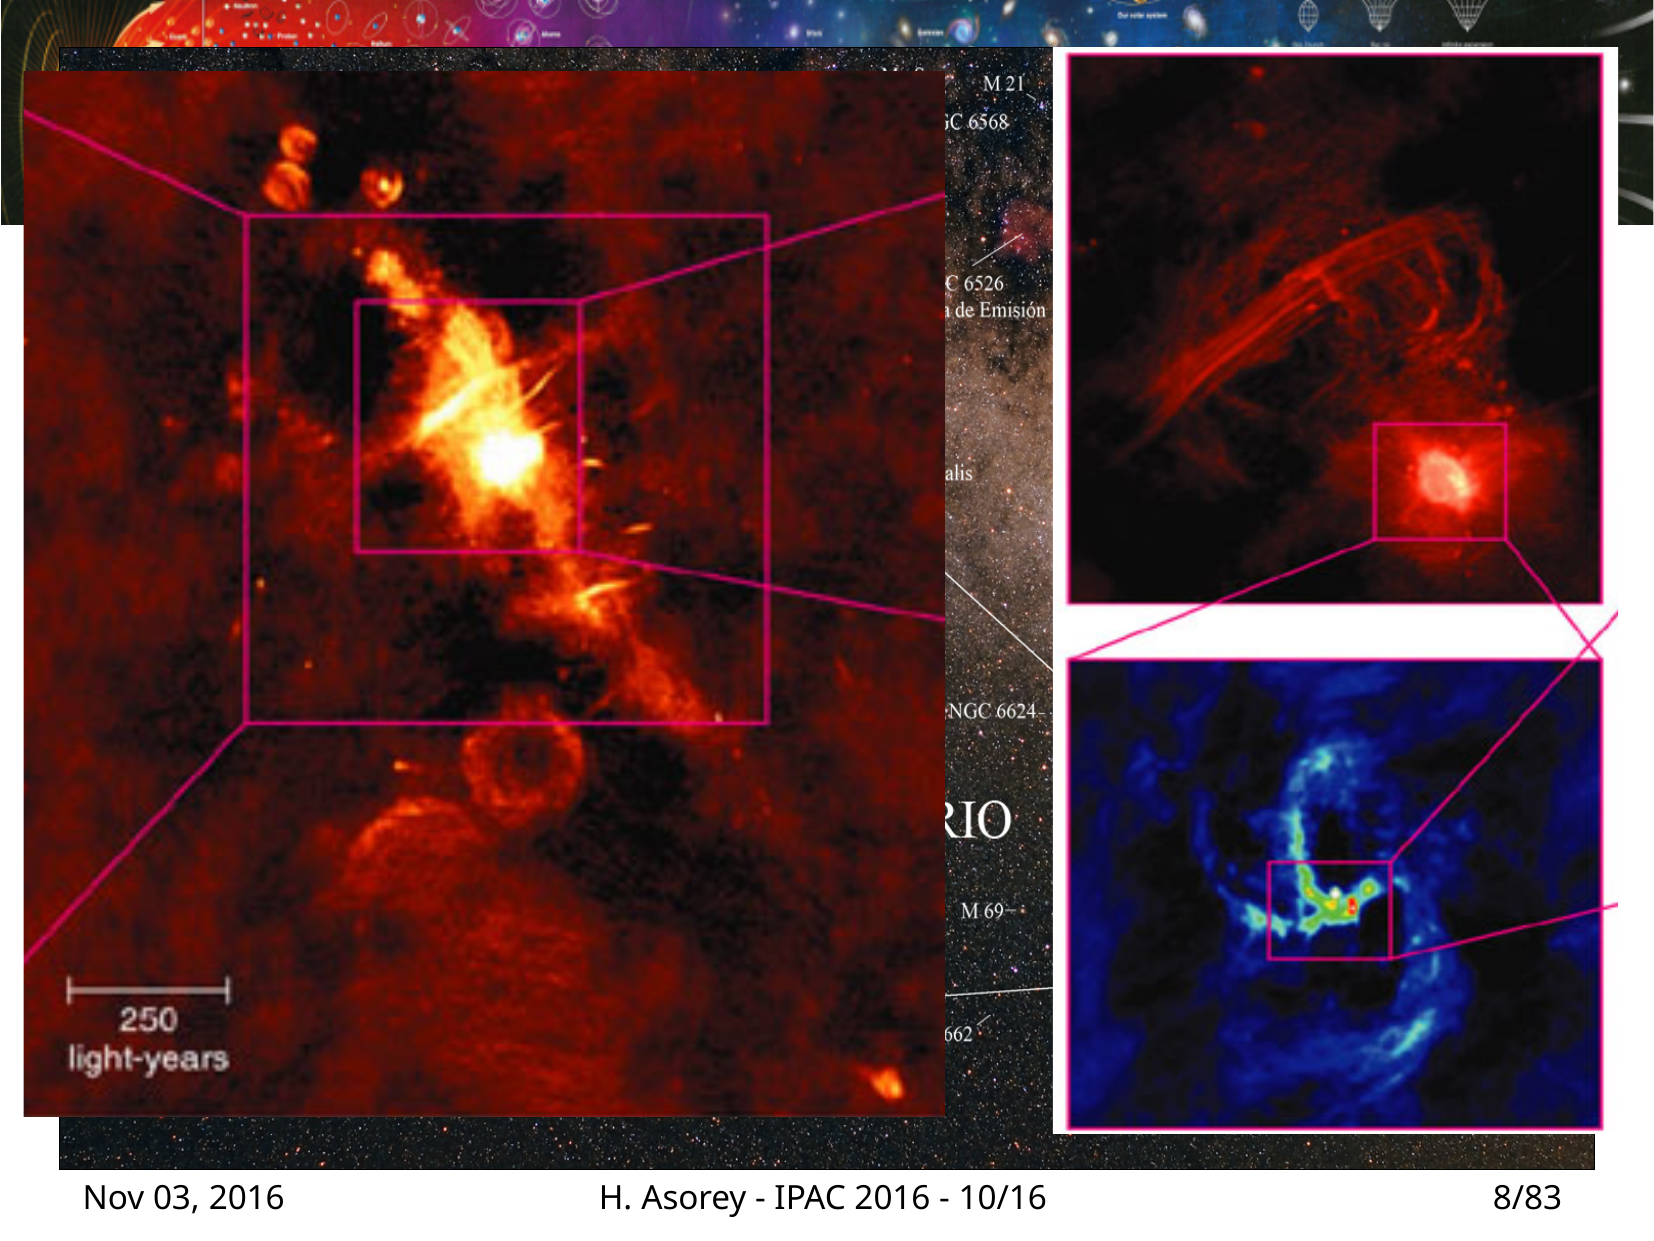

Inclinada ~60º, respecto del Ecuador Celeste
# La Vía Láctea
Nov 03, 2016
H. Asorey - IPAC 2016 - 10/16
8